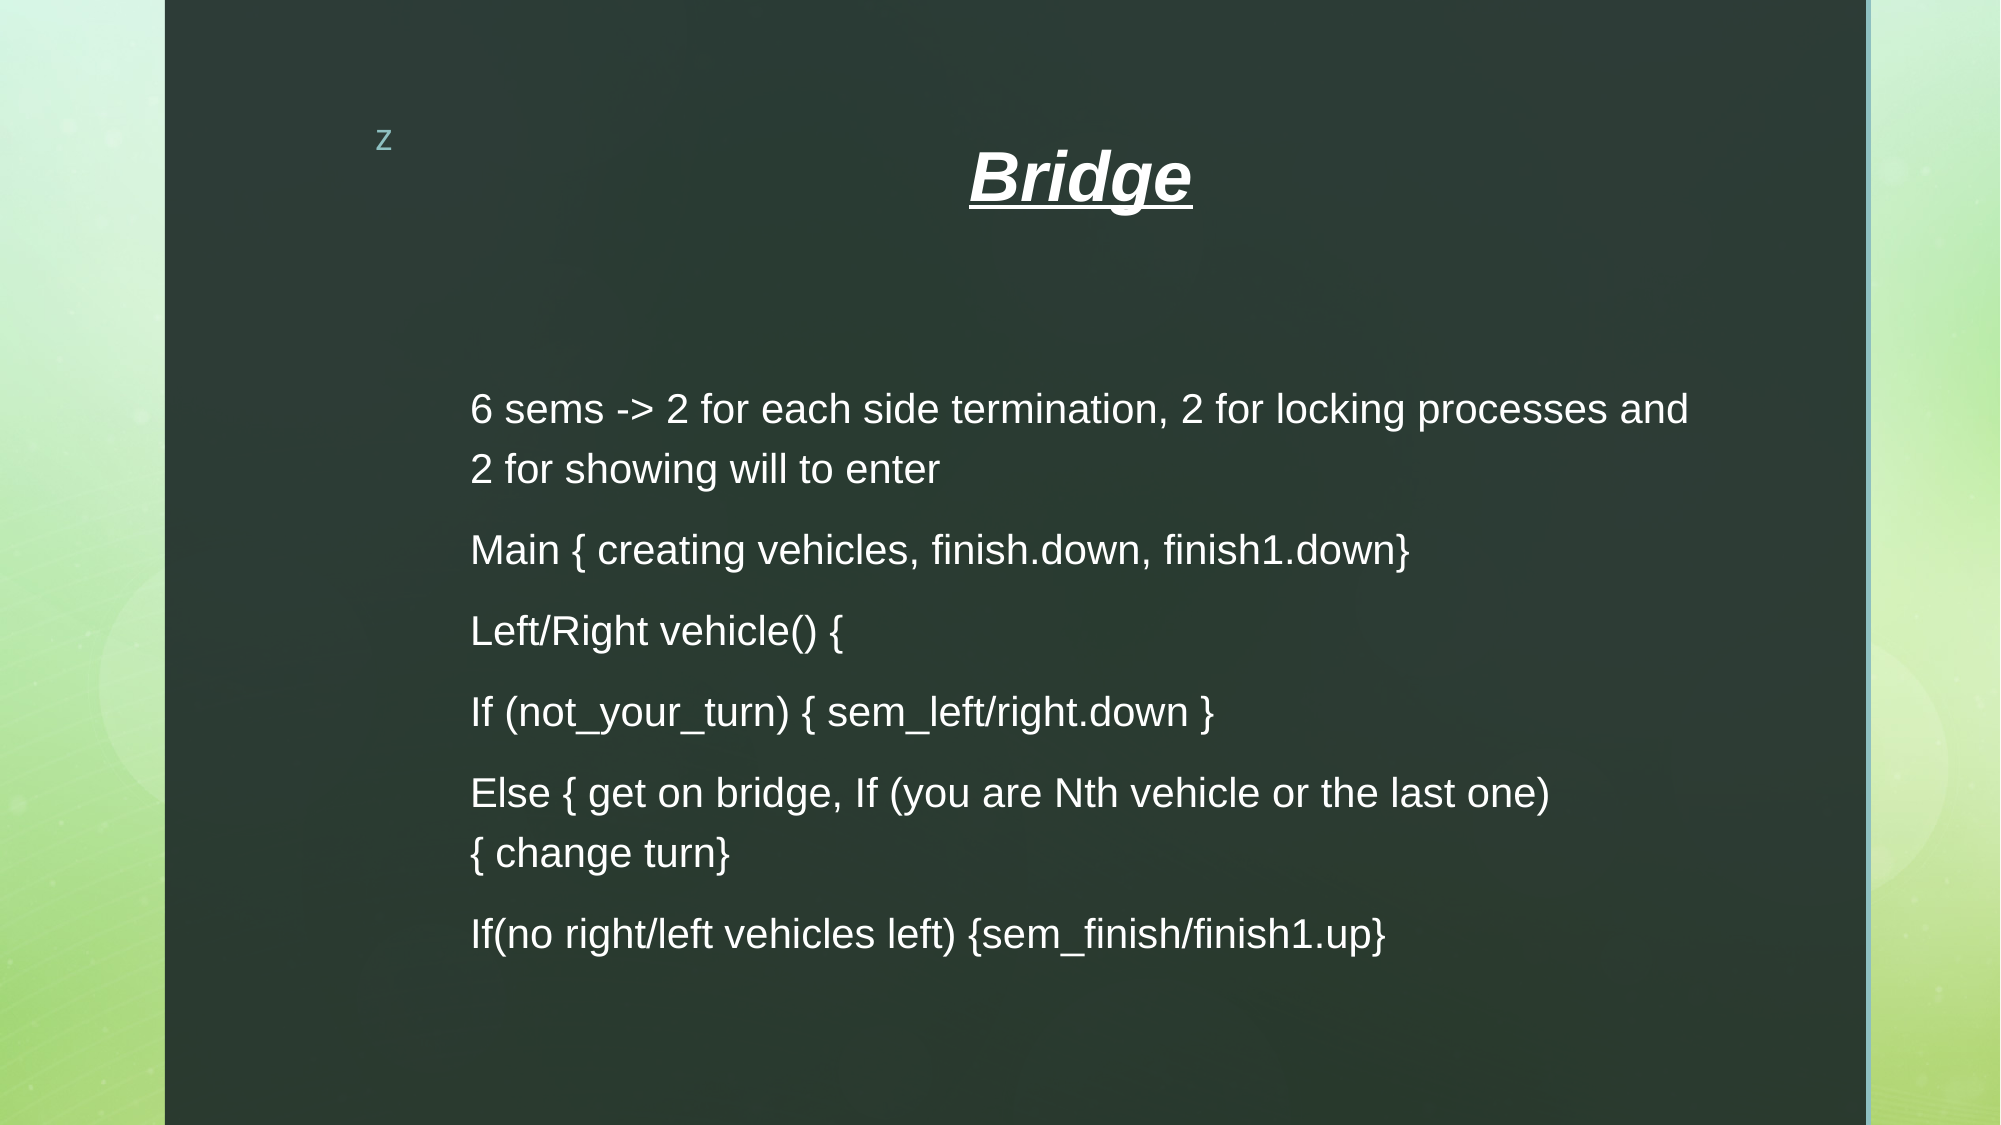

# Bridge
6 sems -> 2 for each side termination, 2 for locking processes and 2 for showing will to enter
Main { creating vehicles, finish.down, finish1.down}
Left/Right vehicle() {
If (not_your_turn) { sem_left/right.down }
Else { get on bridge, If (you are Nth vehicle or the last one) { change turn}
If(no right/left vehicles left) {sem_finish/finish1.up}